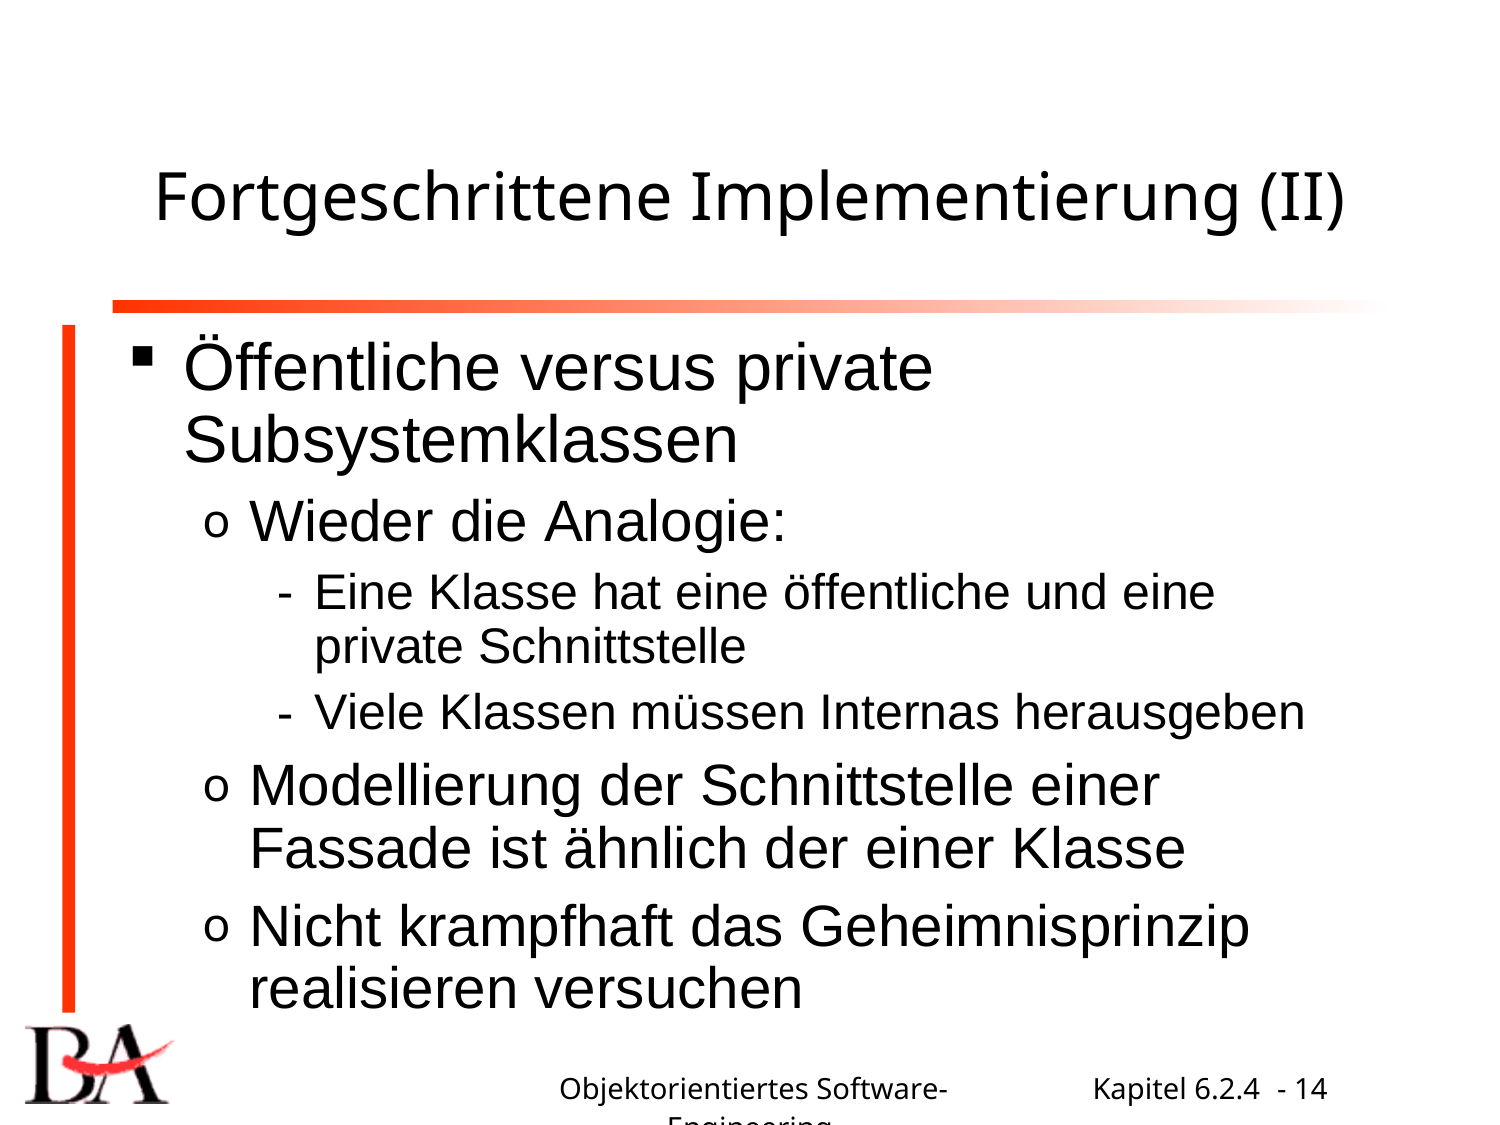

# Fortgeschrittene Implementierung (II)
Öffentliche versus private Subsystemklassen
Wieder die Analogie:
Eine Klasse hat eine öffentliche und eine private Schnittstelle
Viele Klassen müssen Internas herausgeben
Modellierung der Schnittstelle einer Fassade ist ähnlich der einer Klasse
Nicht krampfhaft das Geheimnisprinzip realisieren versuchen
14